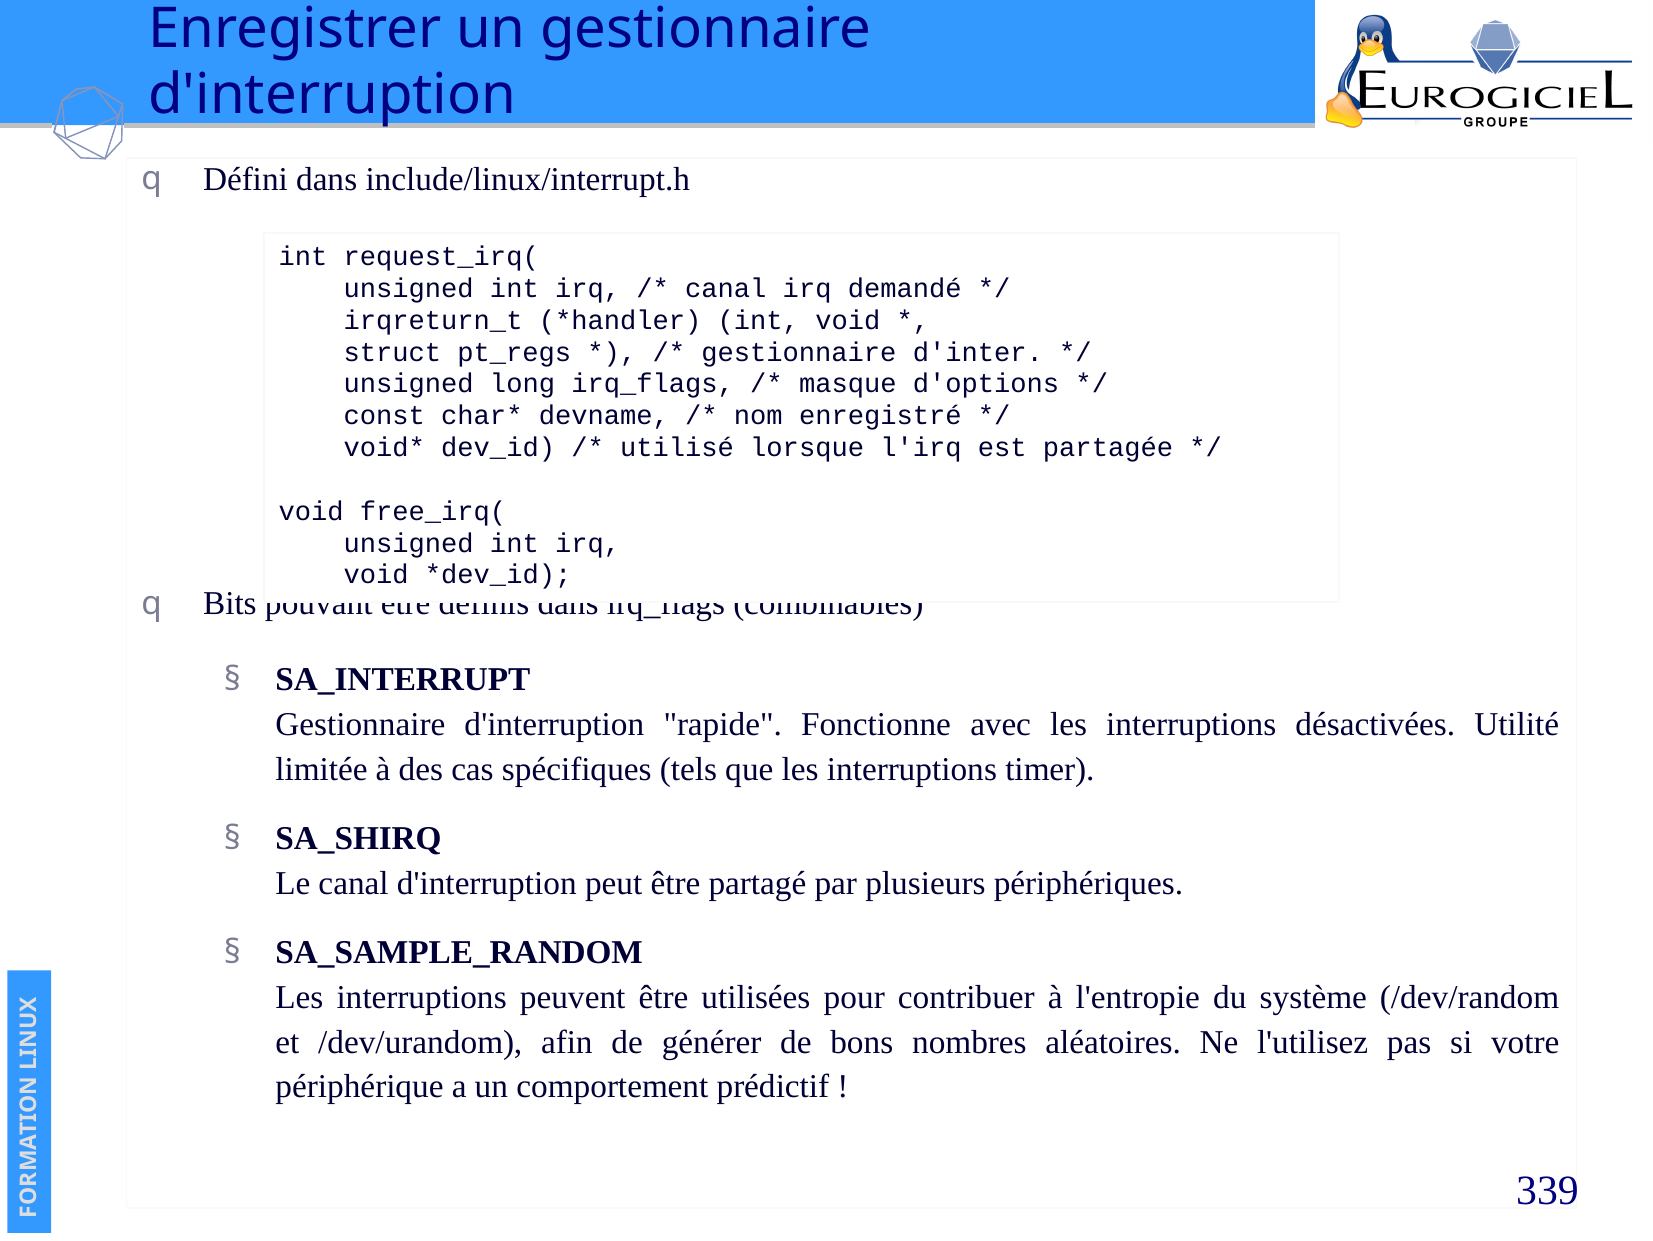

# Enregistrer un gestionnaire d'interruption
Défini dans include/linux/interrupt.h
Bits pouvant être définis dans irq_flags (combinables)‏
SA_INTERRUPT
Gestionnaire d'interruption "rapide". Fonctionne avec les interruptions désactivées. Utilité limitée à des cas spécifiques (tels que les interruptions timer).
SA_SHIRQ
Le canal d'interruption peut être partagé par plusieurs périphériques.
SA_SAMPLE_RANDOM
Les interruptions peuvent être utilisées pour contribuer à l'entropie du système (/dev/random et /dev/urandom), afin de générer de bons nombres aléatoires. Ne l'utilisez pas si votre périphérique a un comportement prédictif !
int request_irq(
 unsigned int irq, /* canal irq demandé */
 irqreturn_t (*handler) (int, void *,
 struct pt_regs *), /* gestionnaire d'inter. */
 unsigned long irq_flags, /* masque d'options */
 const char* devname, /* nom enregistré */
 void* dev_id) /* utilisé lorsque l'irq est partagée */
void free_irq(
 unsigned int irq,
 void *dev_id);